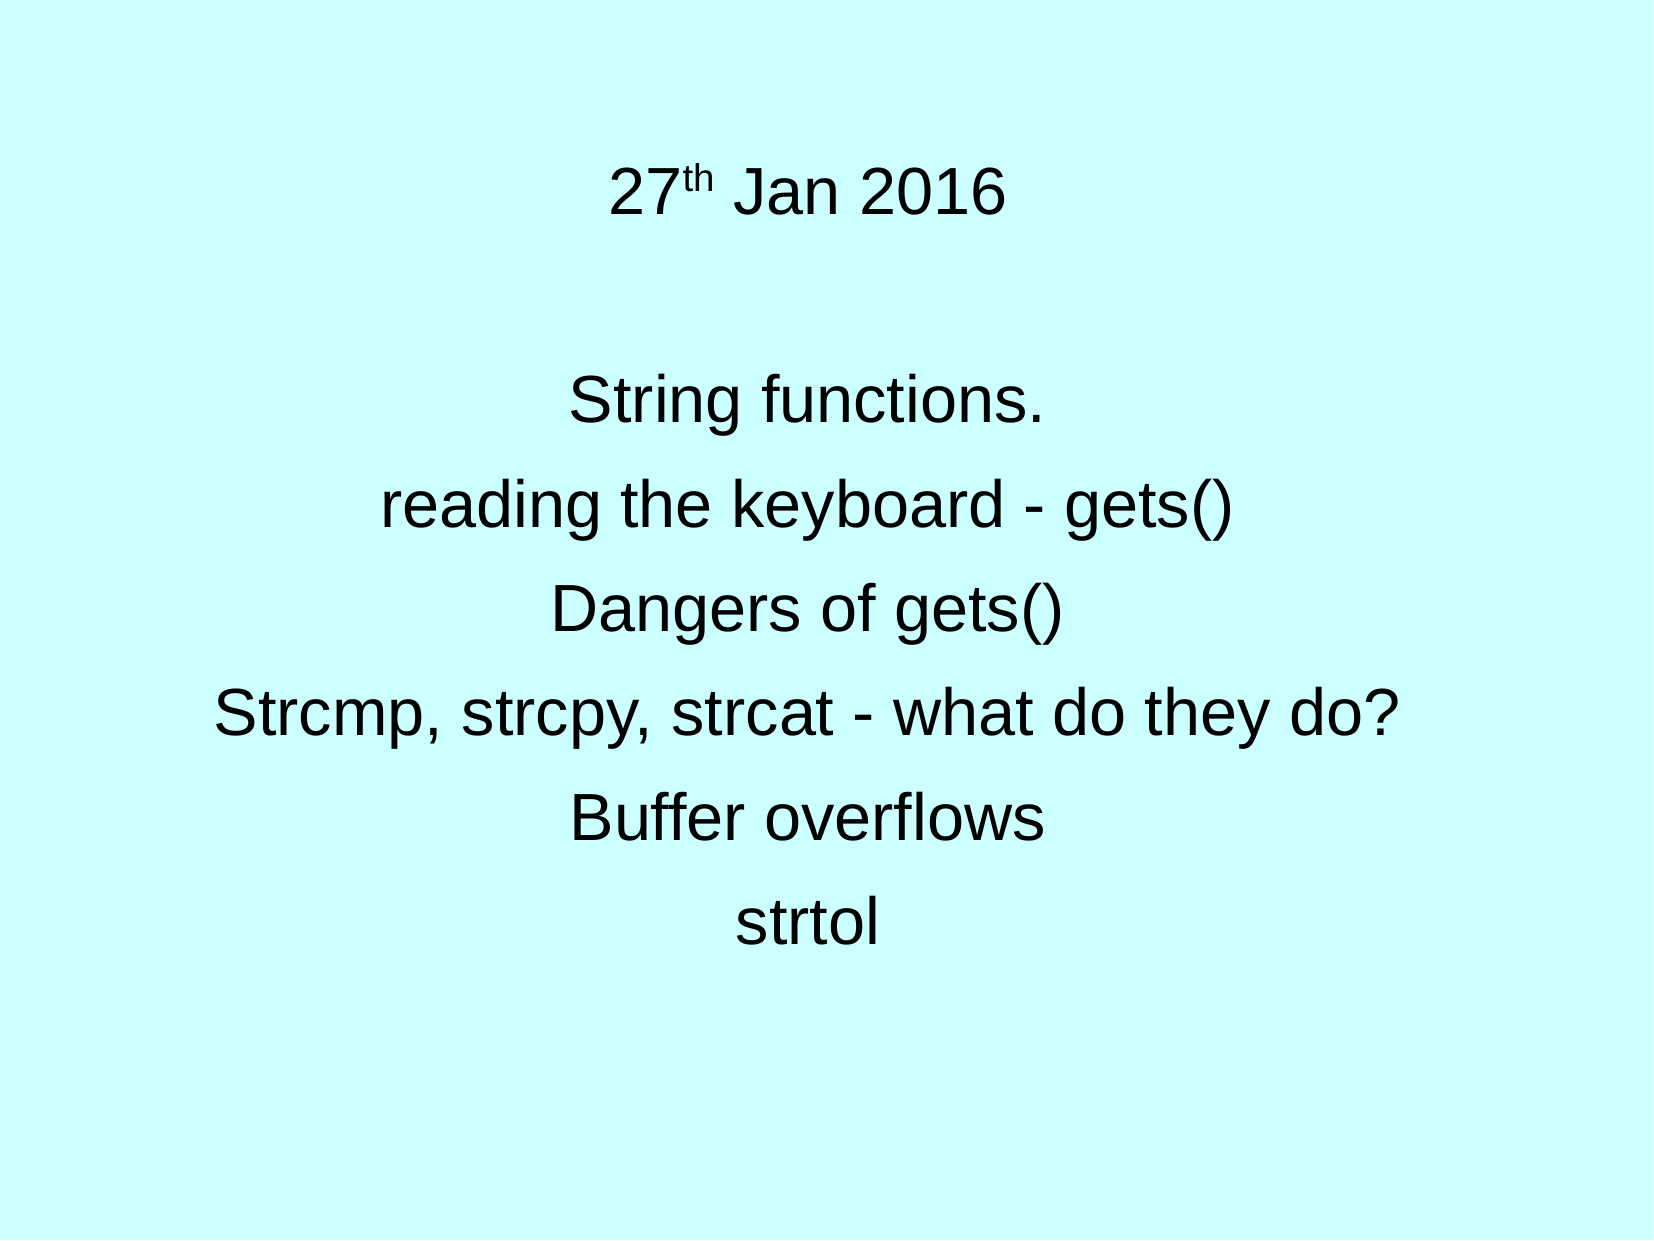

# 27th Jan 2016
String functions.
reading the keyboard - gets()
Dangers of gets()
Strcmp, strcpy, strcat - what do they do?
Buffer overflows
strtol